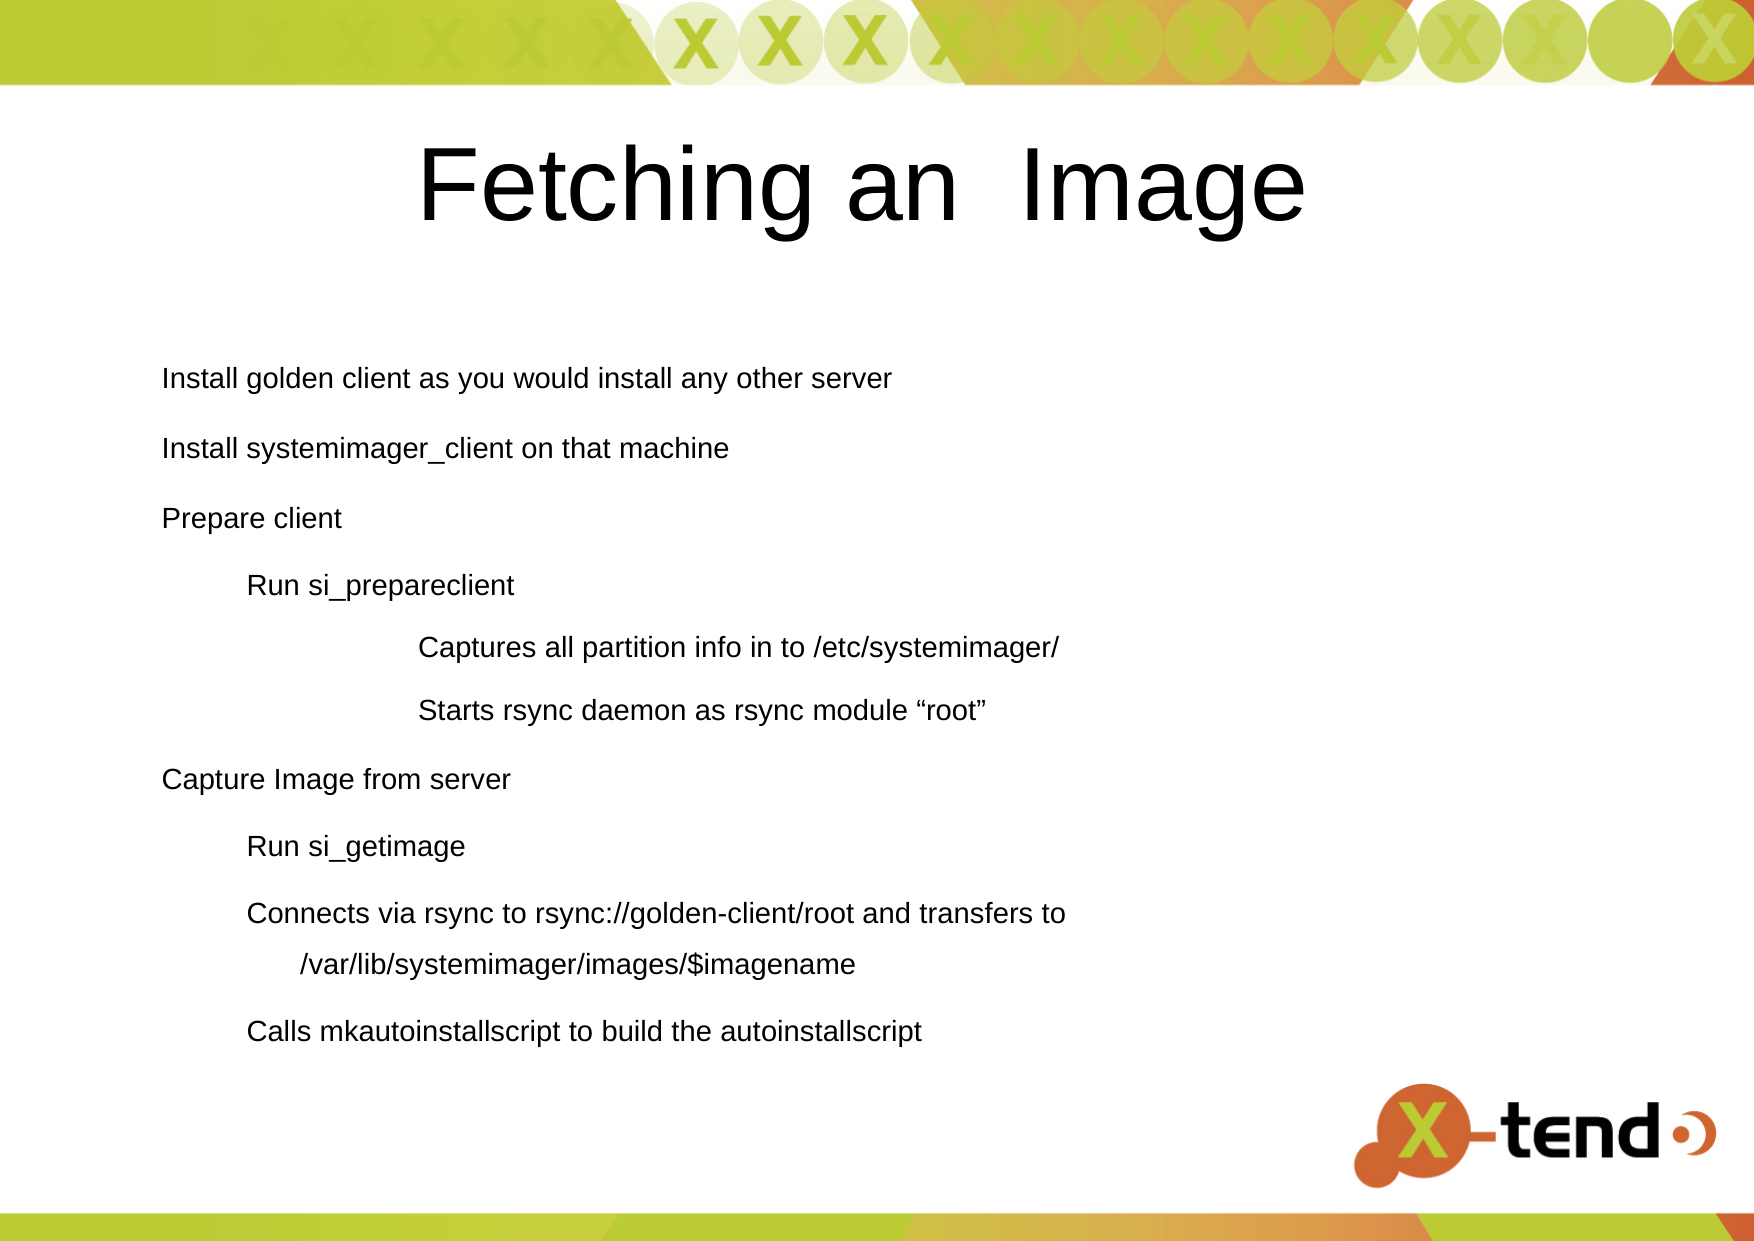

# Fetching an Image
Install golden client as you would install any other server
Install systemimager_client on that machine
Prepare client
Run si_prepareclient
Captures all partition info in to /etc/systemimager/
Starts rsync daemon as rsync module “root”
Capture Image from server
Run si_getimage
Connects via rsync to rsync://golden-client/root and transfers to /var/lib/systemimager/images/$imagename
Calls mkautoinstallscript to build the autoinstallscript